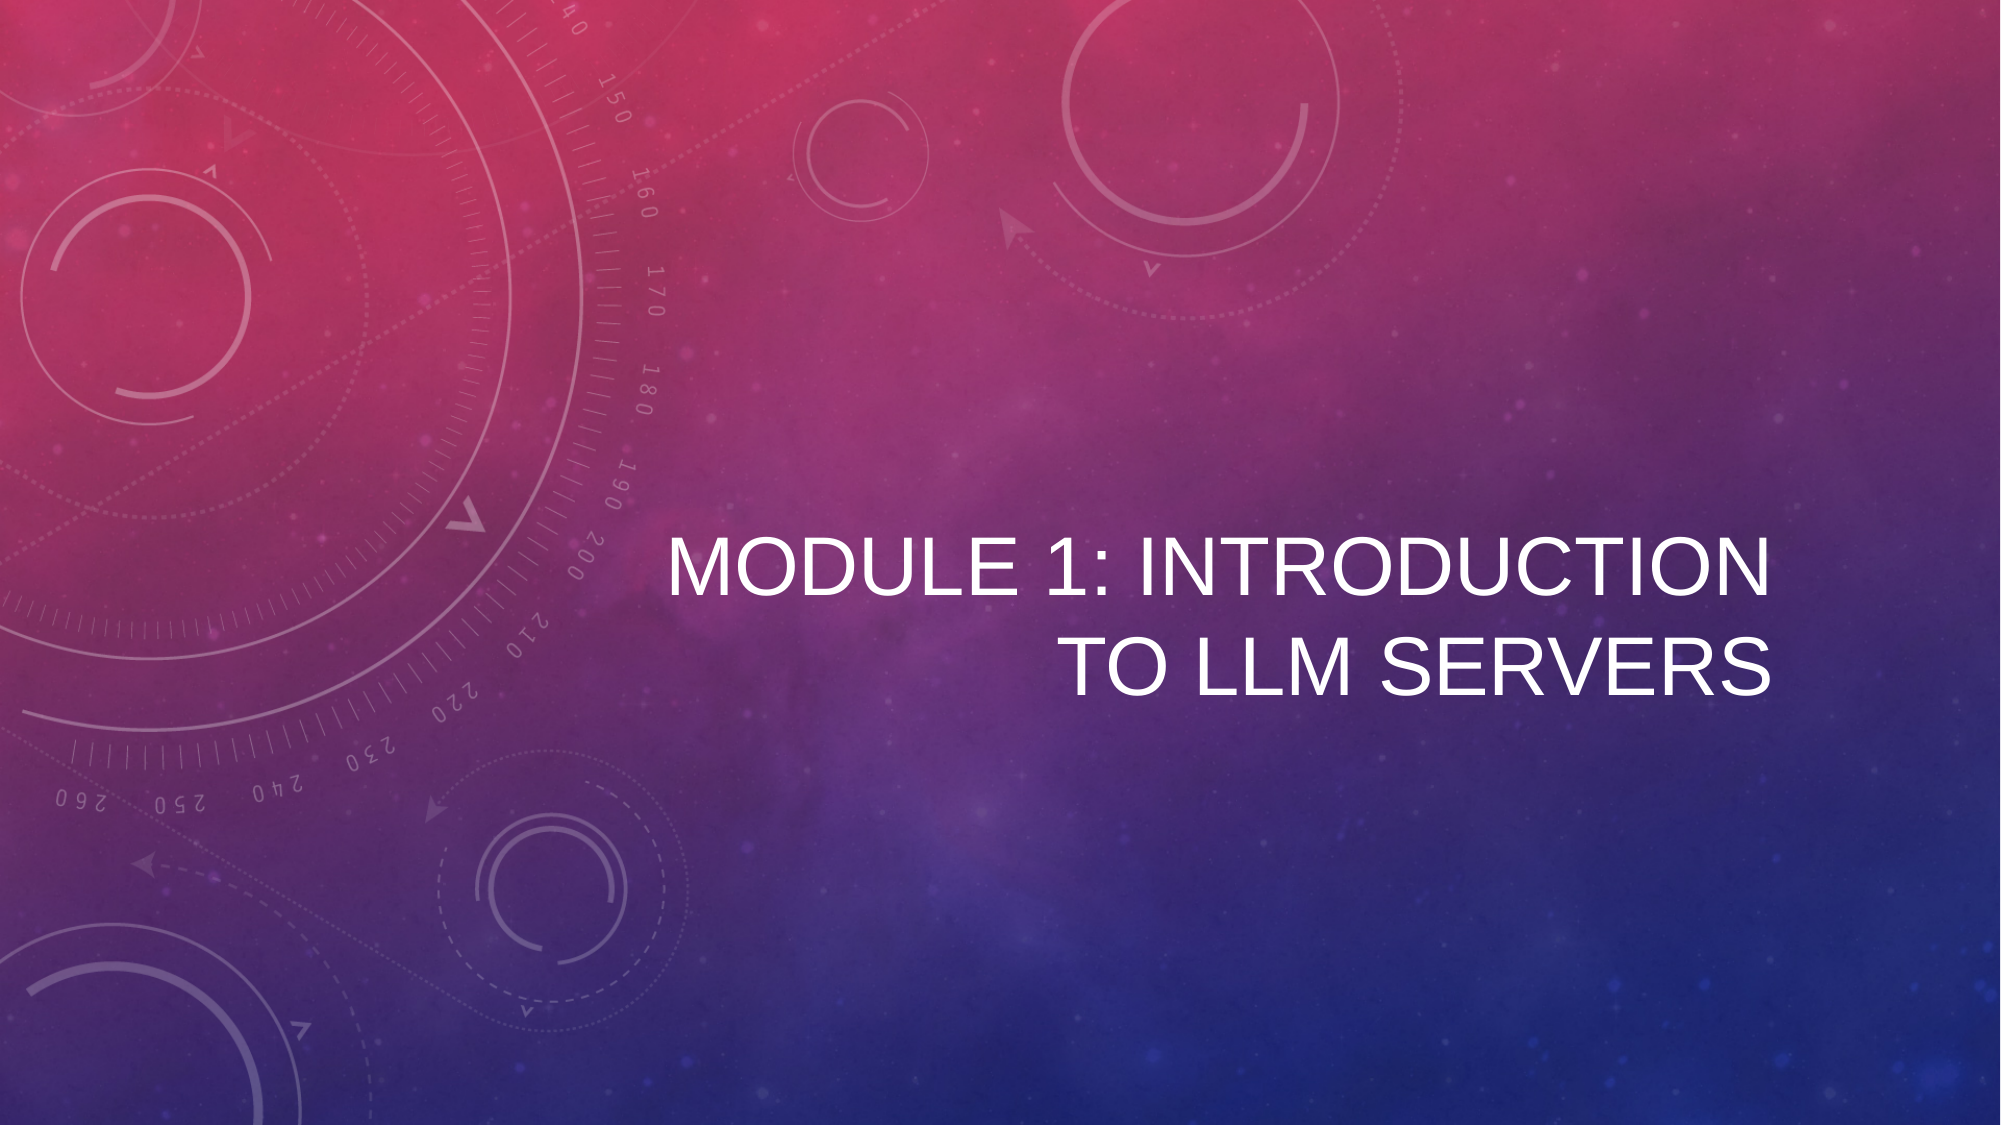

# Module 1: Introduction to LLM Servers